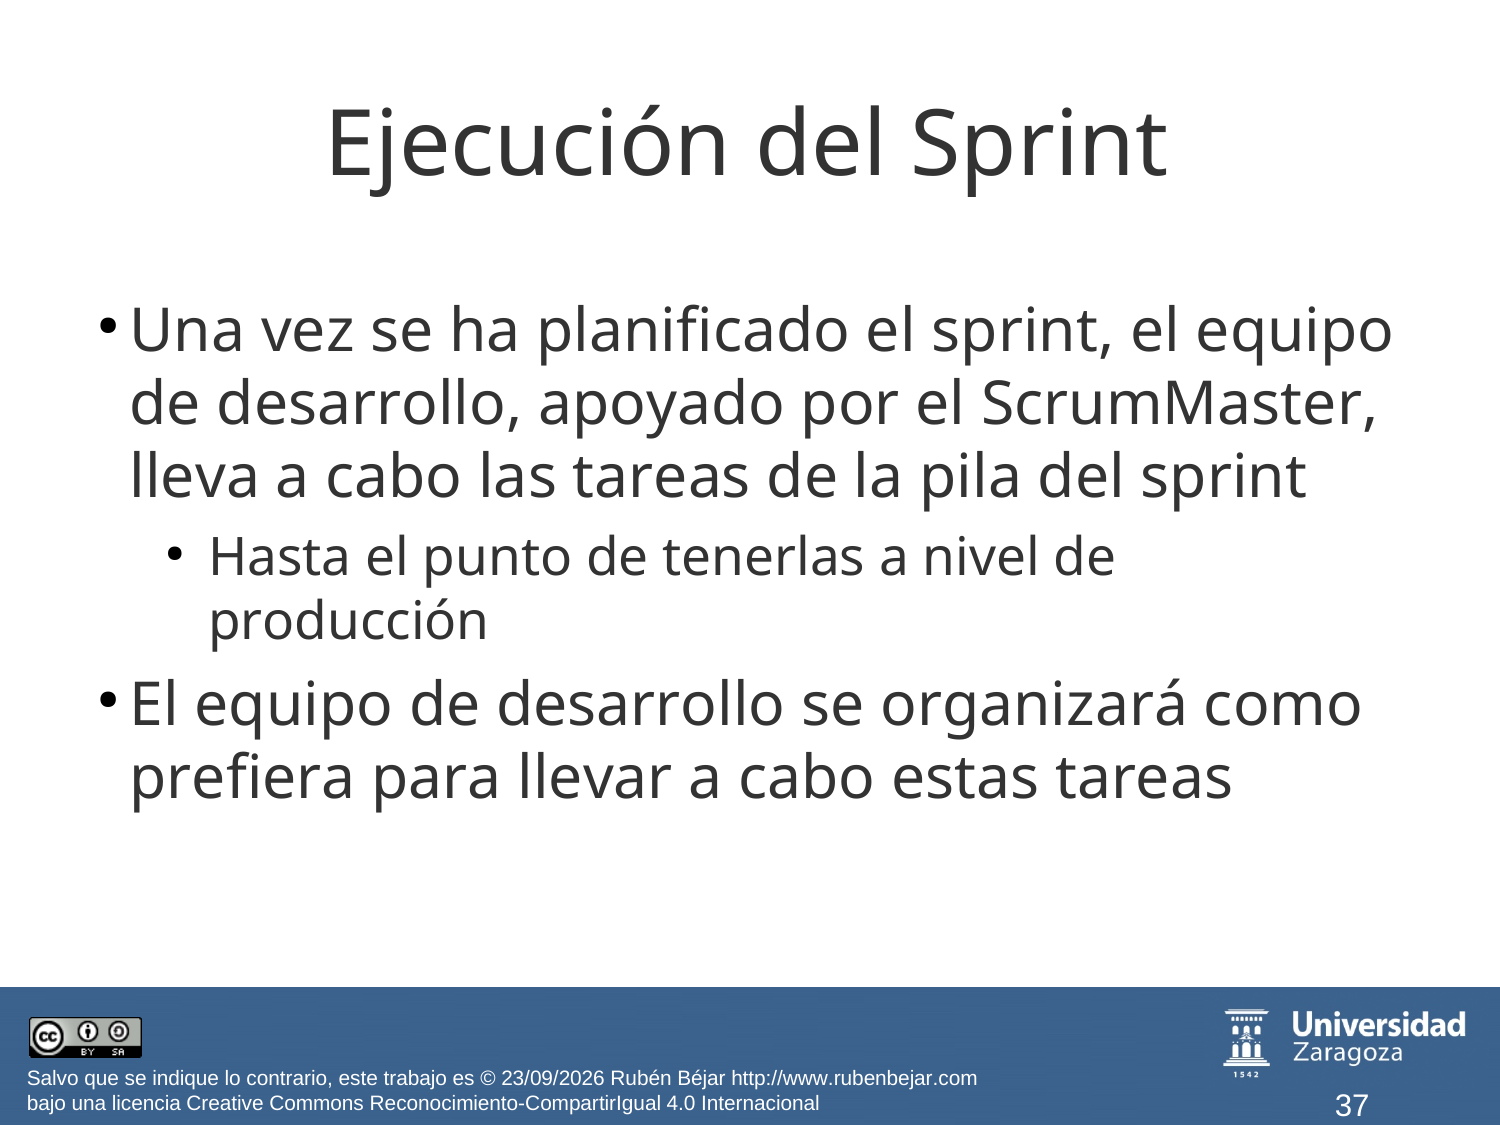

# Ejecución del Sprint
Una vez se ha planificado el sprint, el equipo de desarrollo, apoyado por el ScrumMaster, lleva a cabo las tareas de la pila del sprint
Hasta el punto de tenerlas a nivel de producción
El equipo de desarrollo se organizará como prefiera para llevar a cabo estas tareas